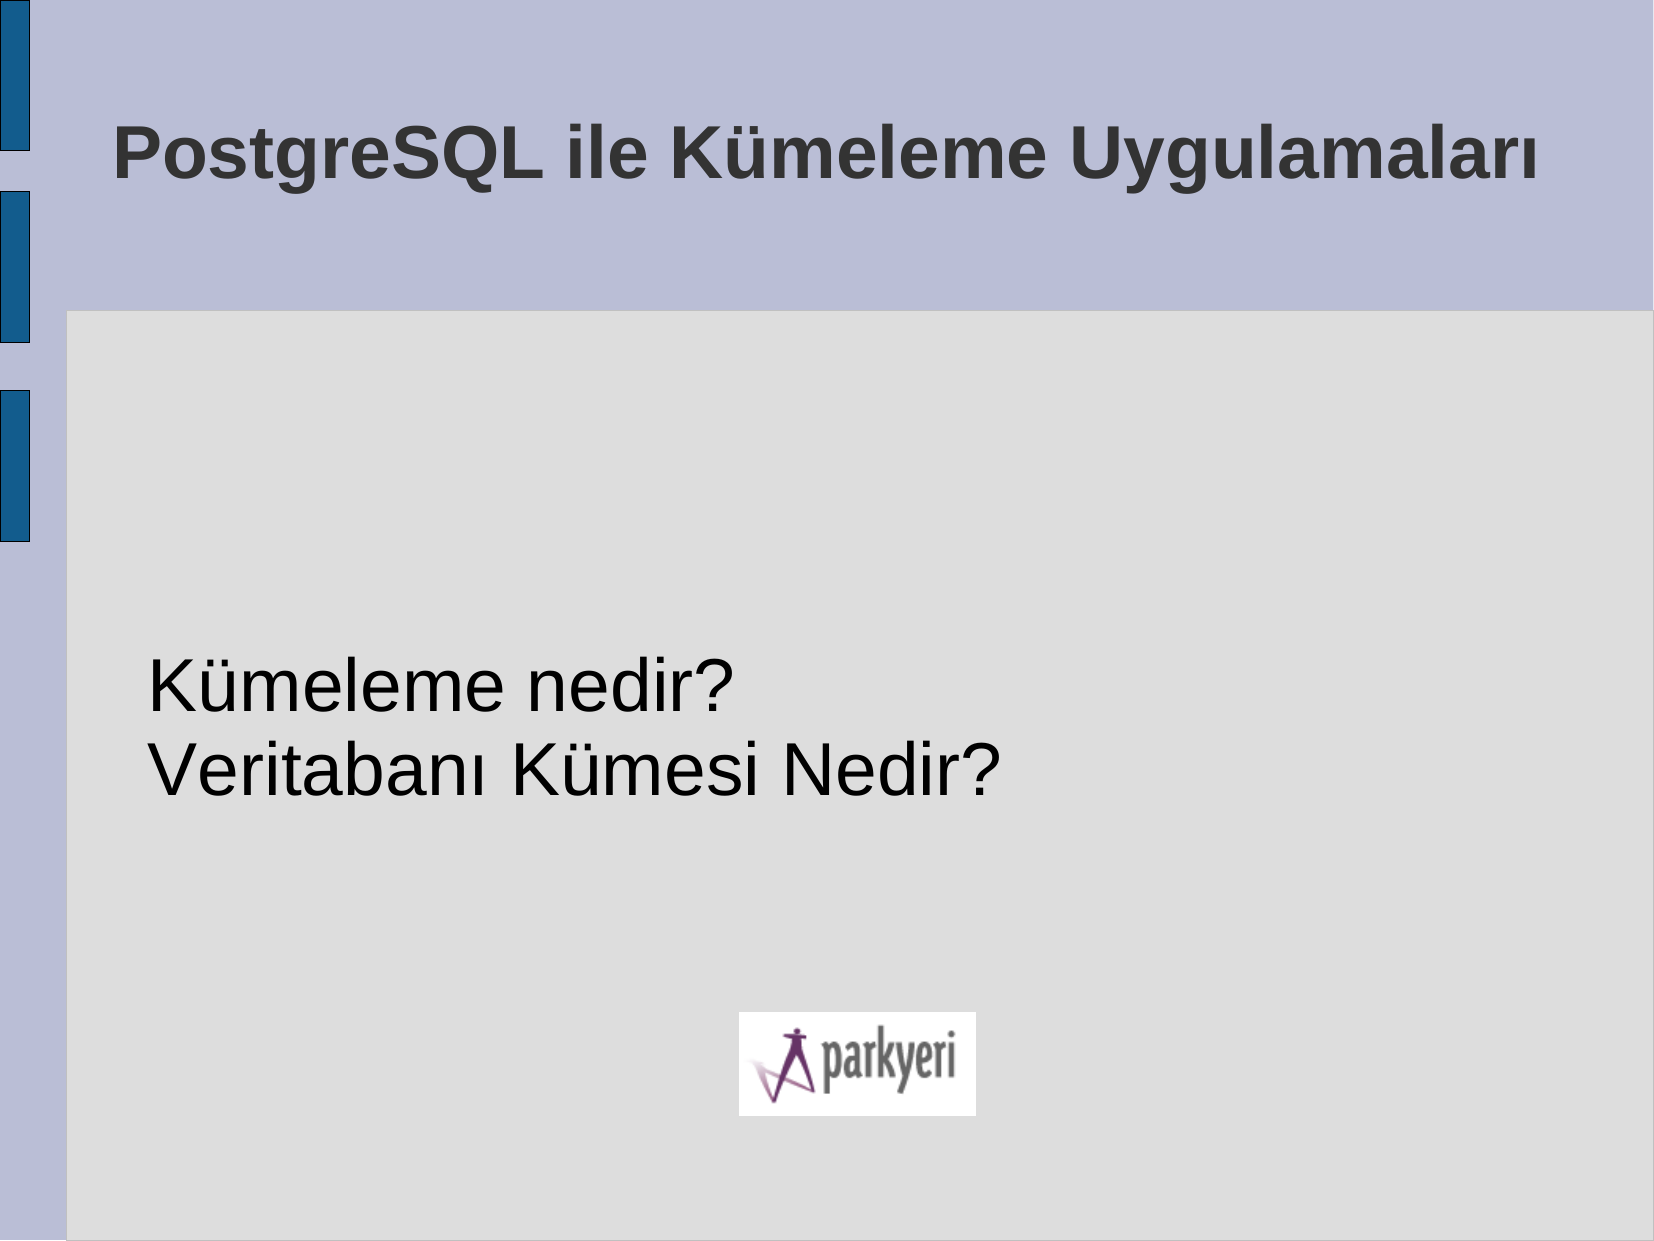

# PostgreSQL ile Kümeleme Uygulamaları
Kümeleme nedir?
Veritabanı Kümesi Nedir?